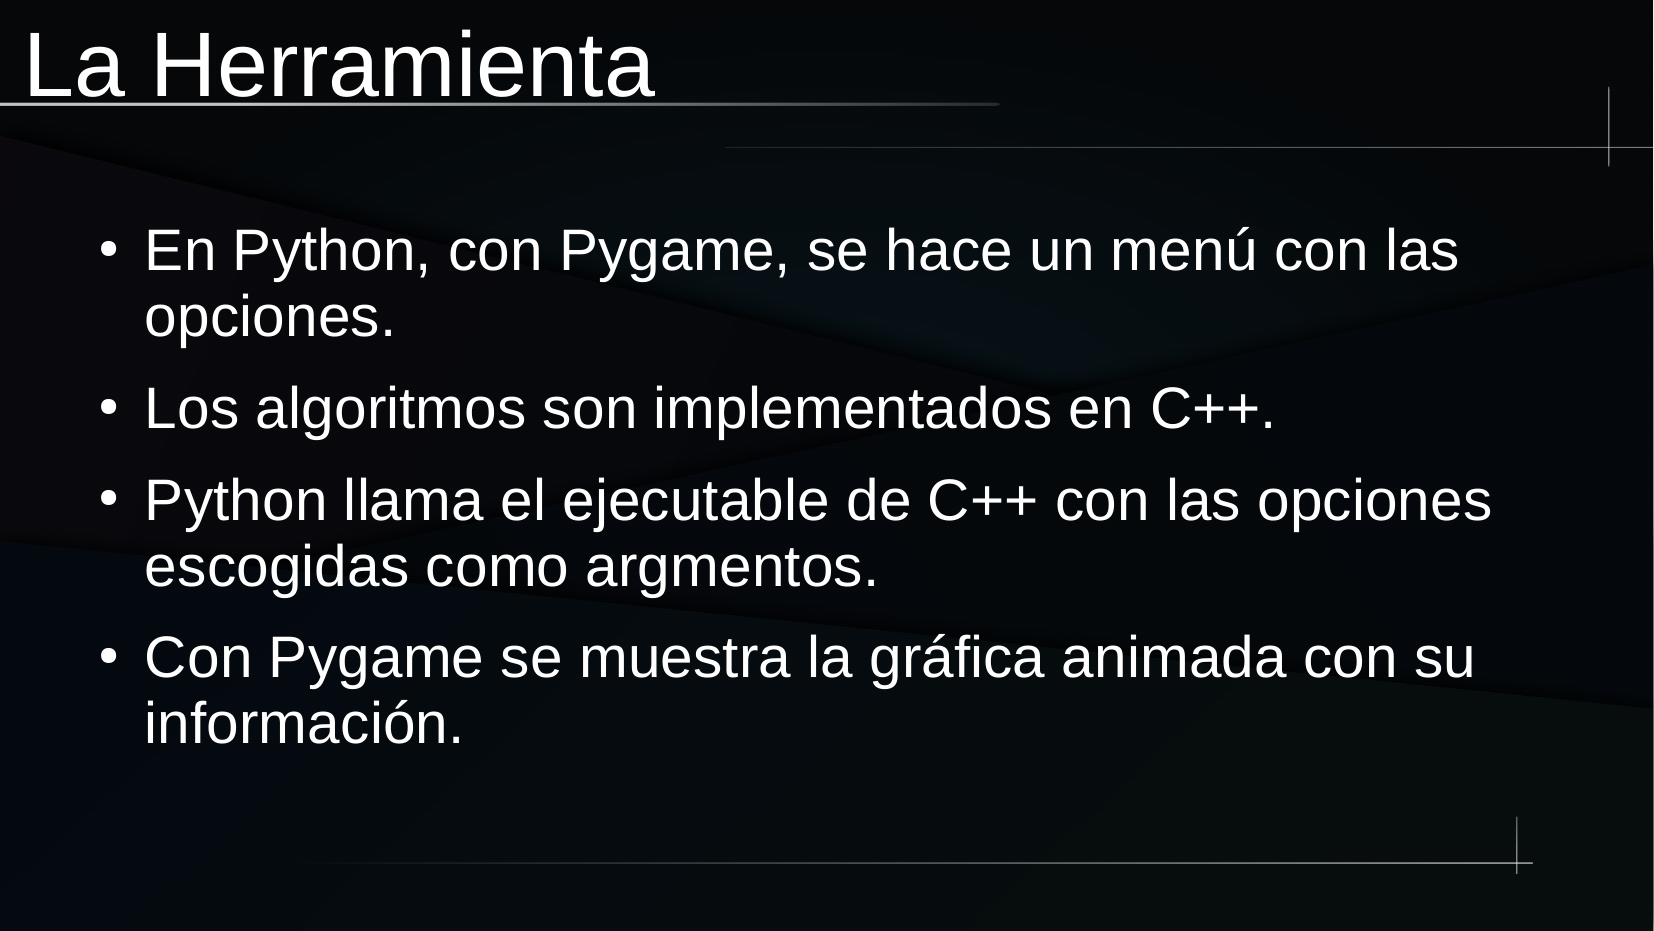

# La Herramienta
En Python, con Pygame, se hace un menú con las opciones.
Los algoritmos son implementados en C++.
Python llama el ejecutable de C++ con las opciones escogidas como argmentos.
Con Pygame se muestra la gráfica animada con su información.